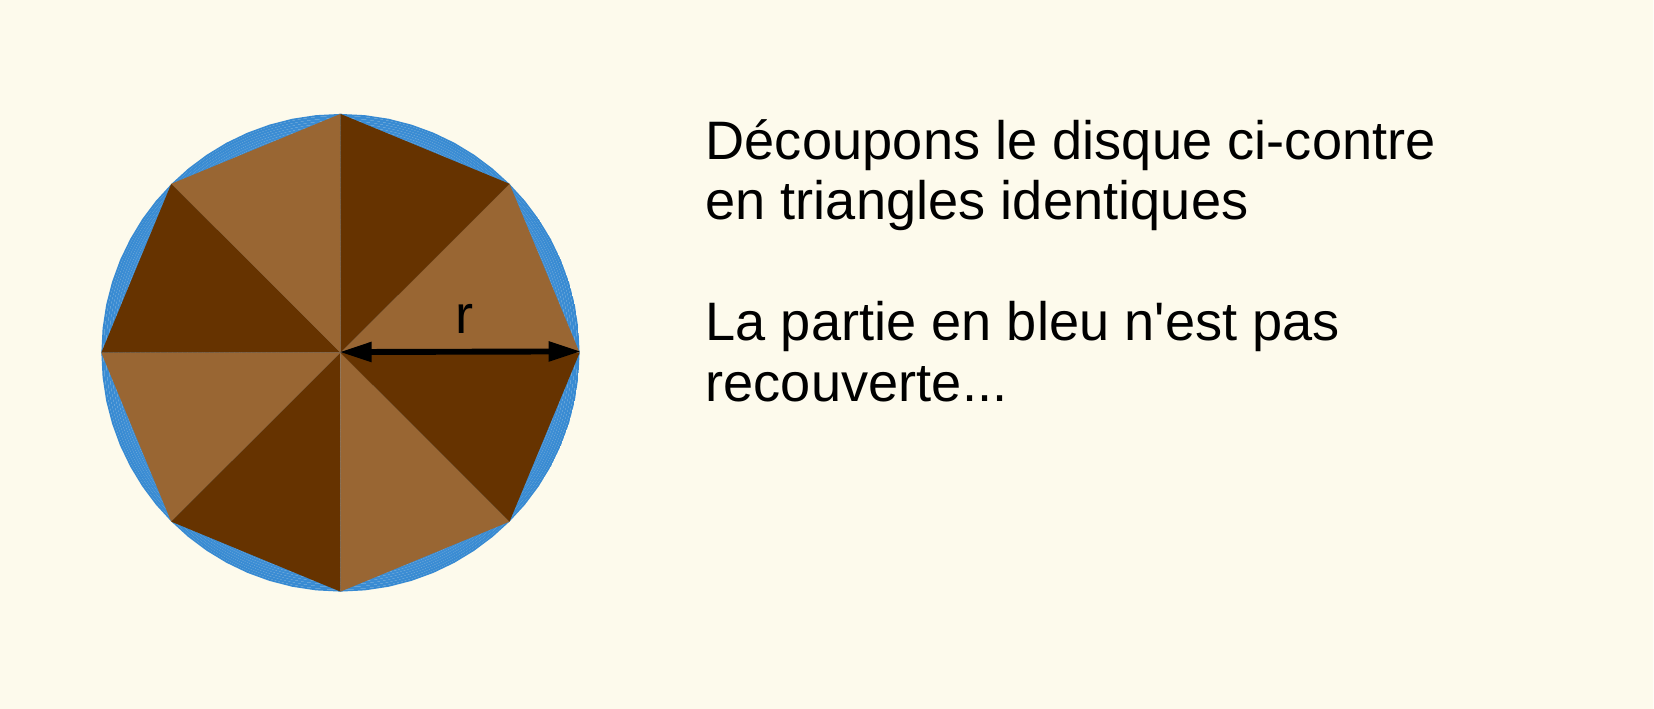

r
Découpons le disque ci-contre en triangles identiques
La partie en bleu n'est pas recouverte...